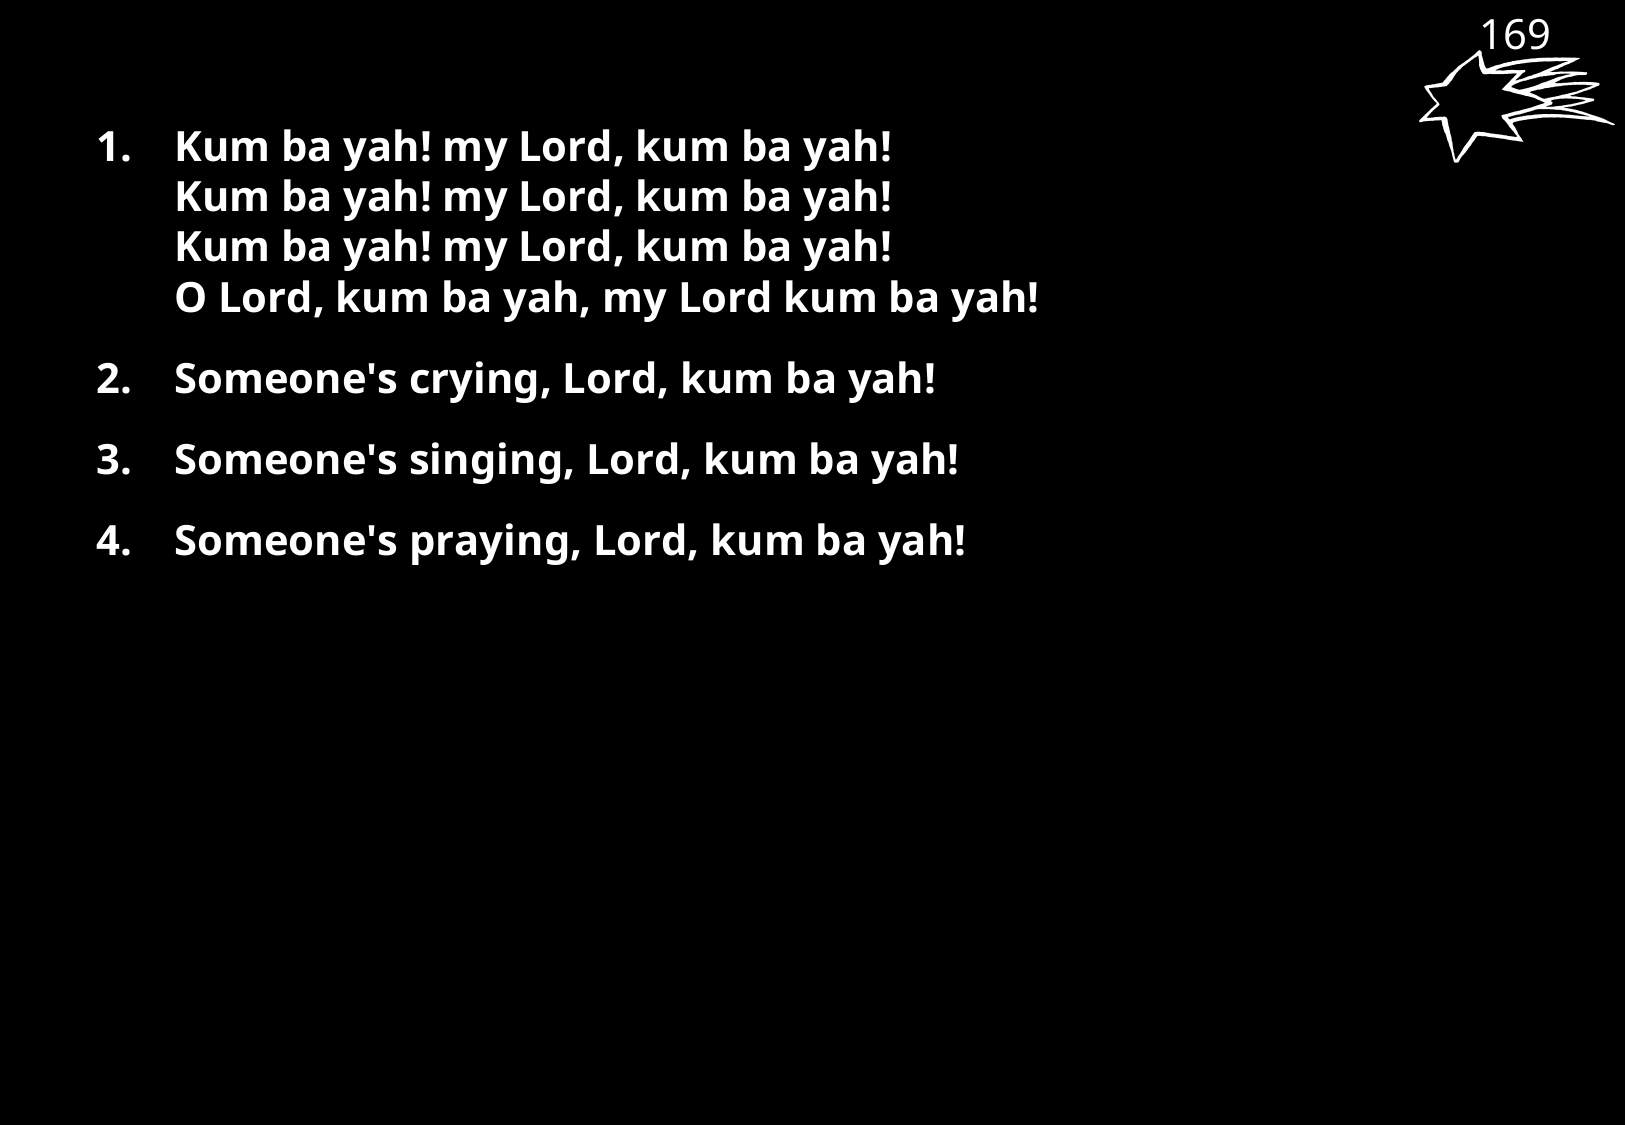

169
# Kum ba yah! my Lord, kum ba yah! Kum ba yah! my Lord, kum ba yah! Kum ba yah! my Lord, kum ba yah! O Lord, kum ba yah, my Lord kum ba yah!
Someone's crying, Lord, kum ba yah!
Someone's singing, Lord, kum ba yah!
Someone's praying, Lord, kum ba yah!